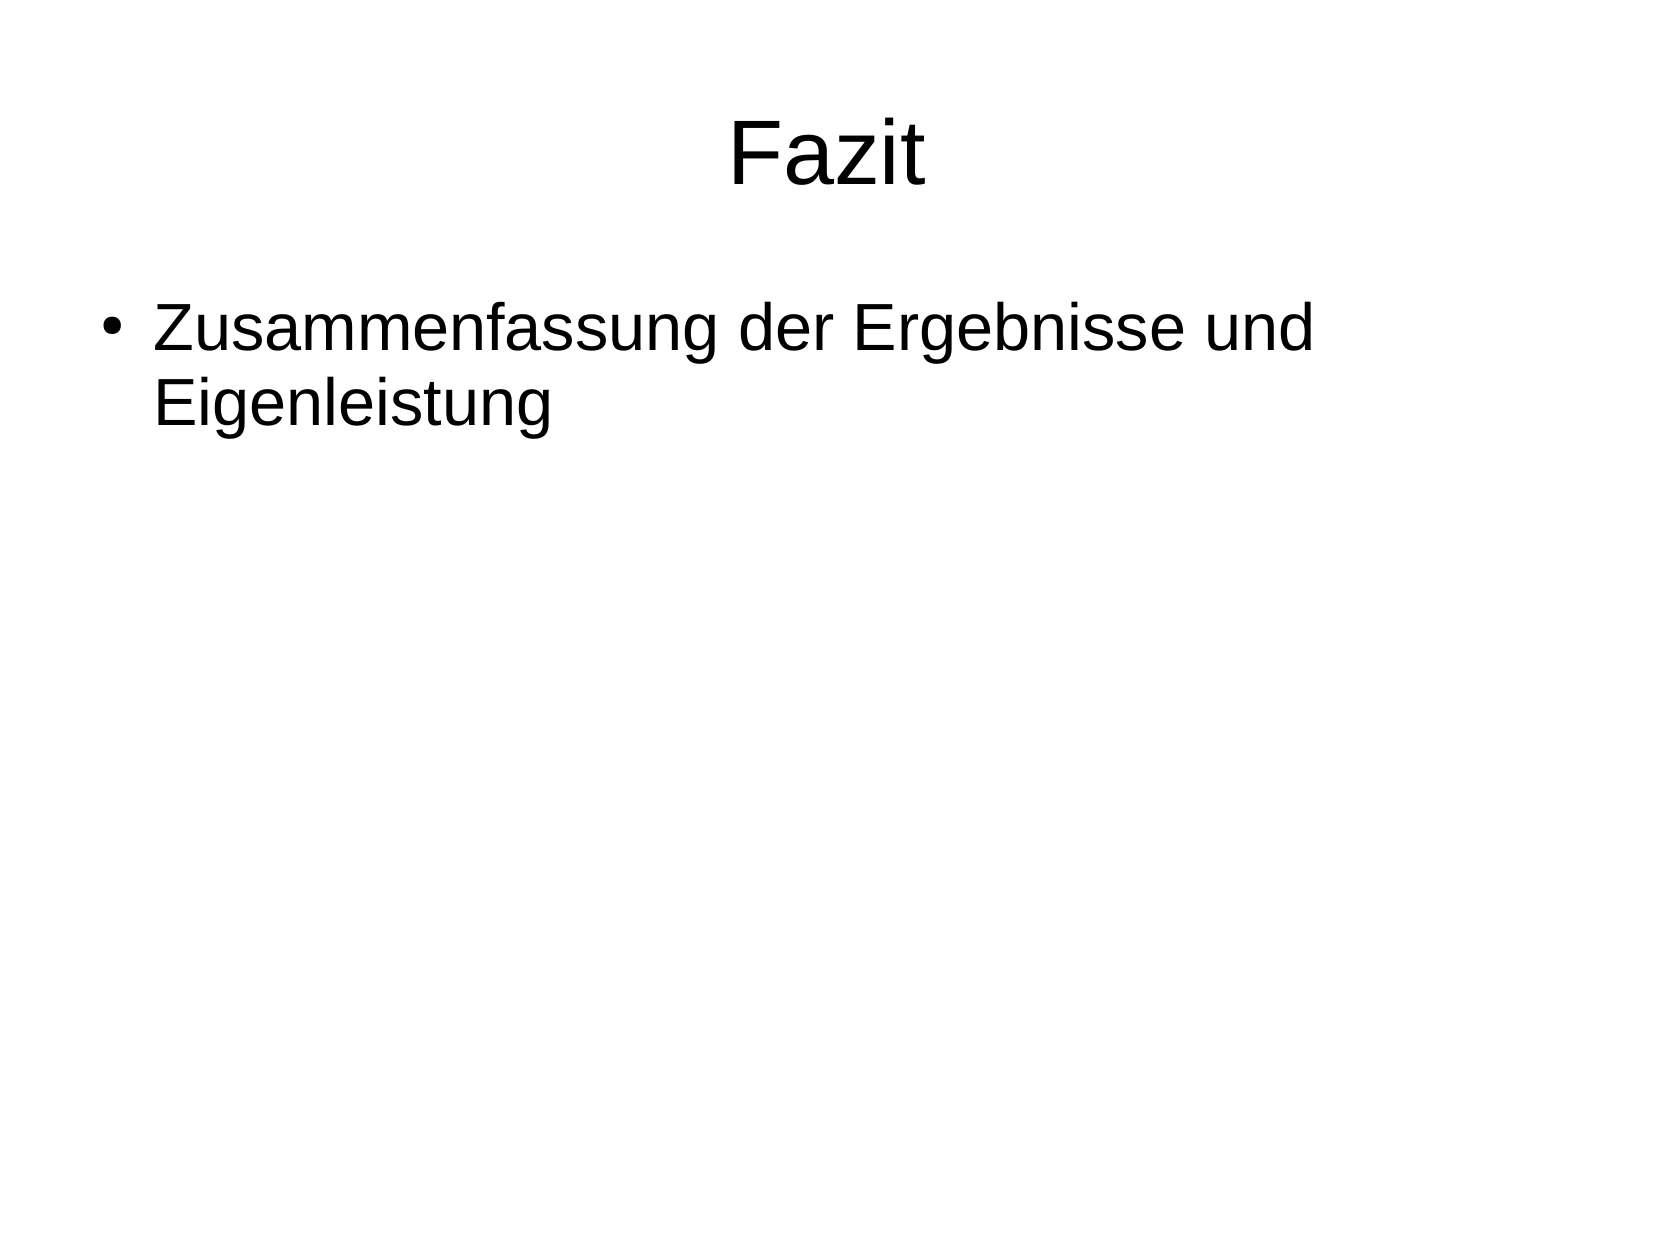

# Fazit
Zusammenfassung der Ergebnisse und Eigenleistung